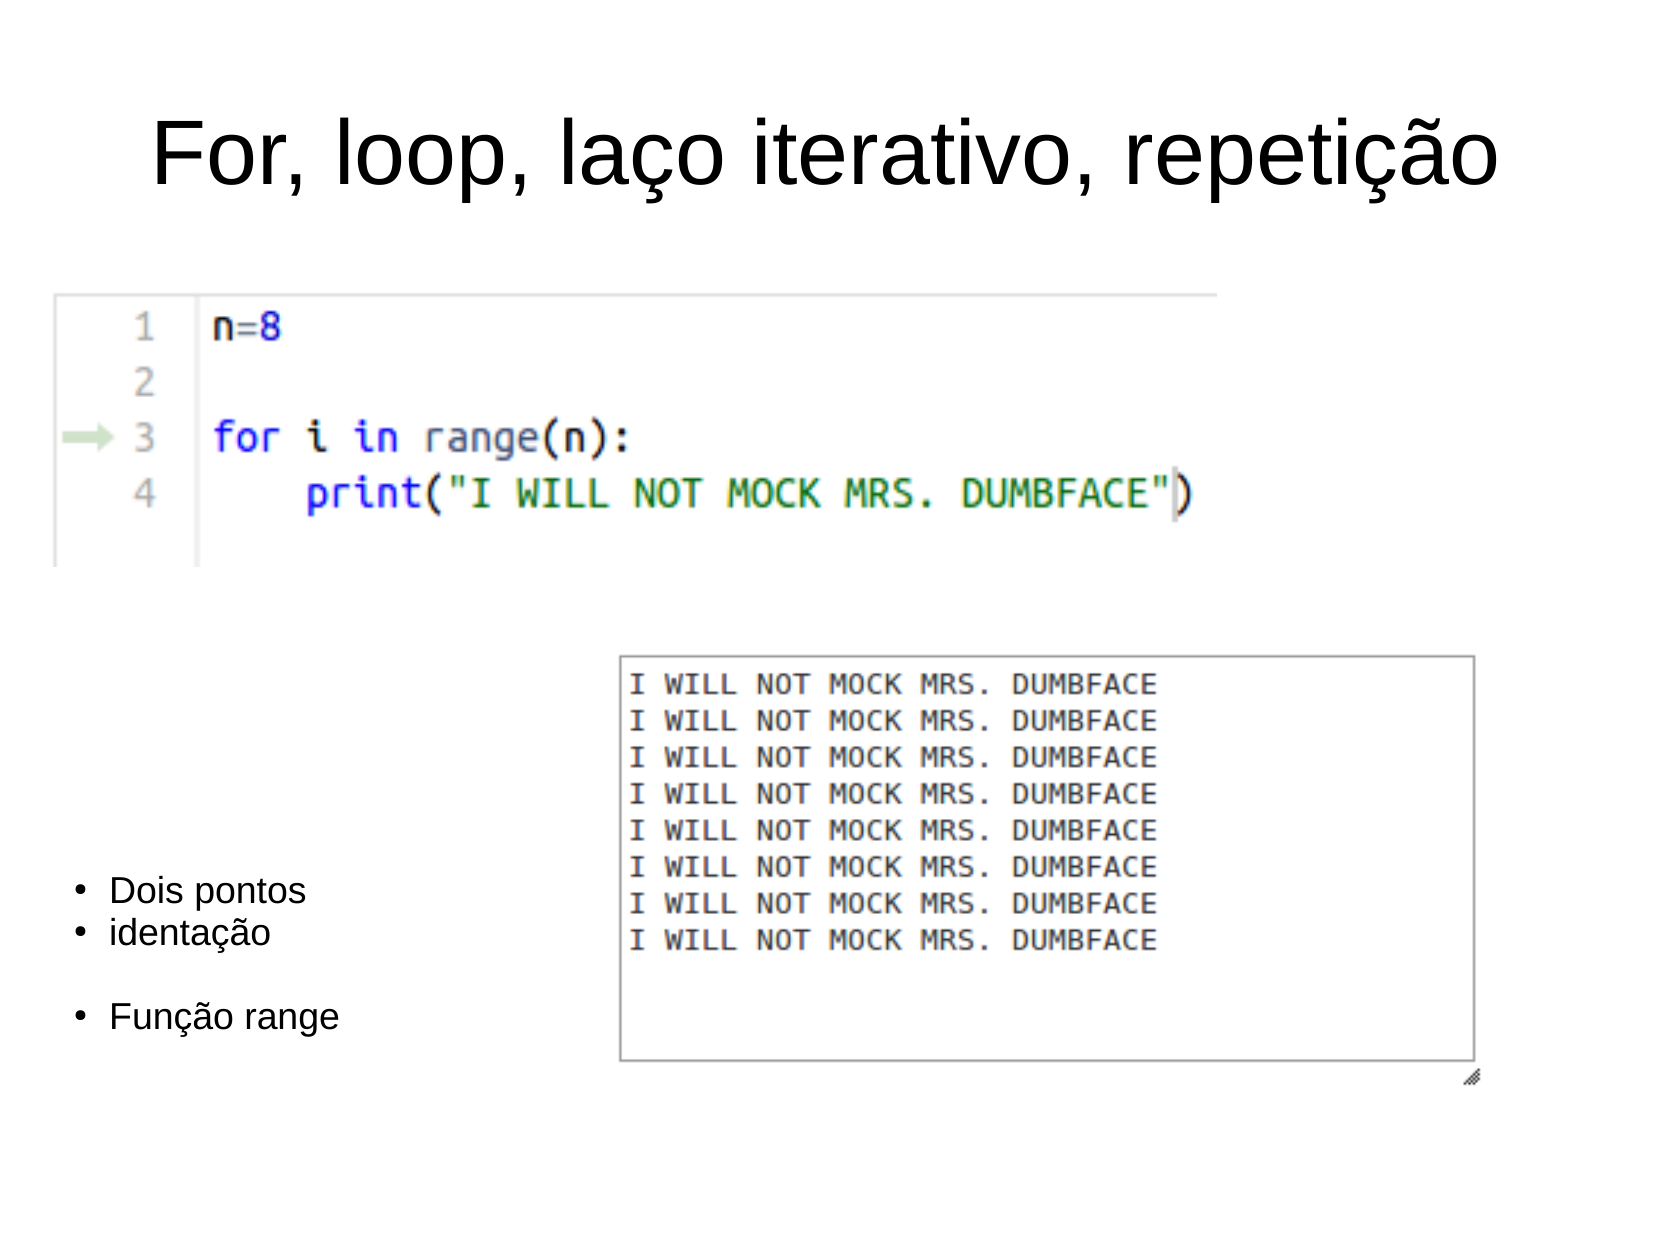

# For, loop, laço iterativo, repetição
Dois pontos
identação
Função range